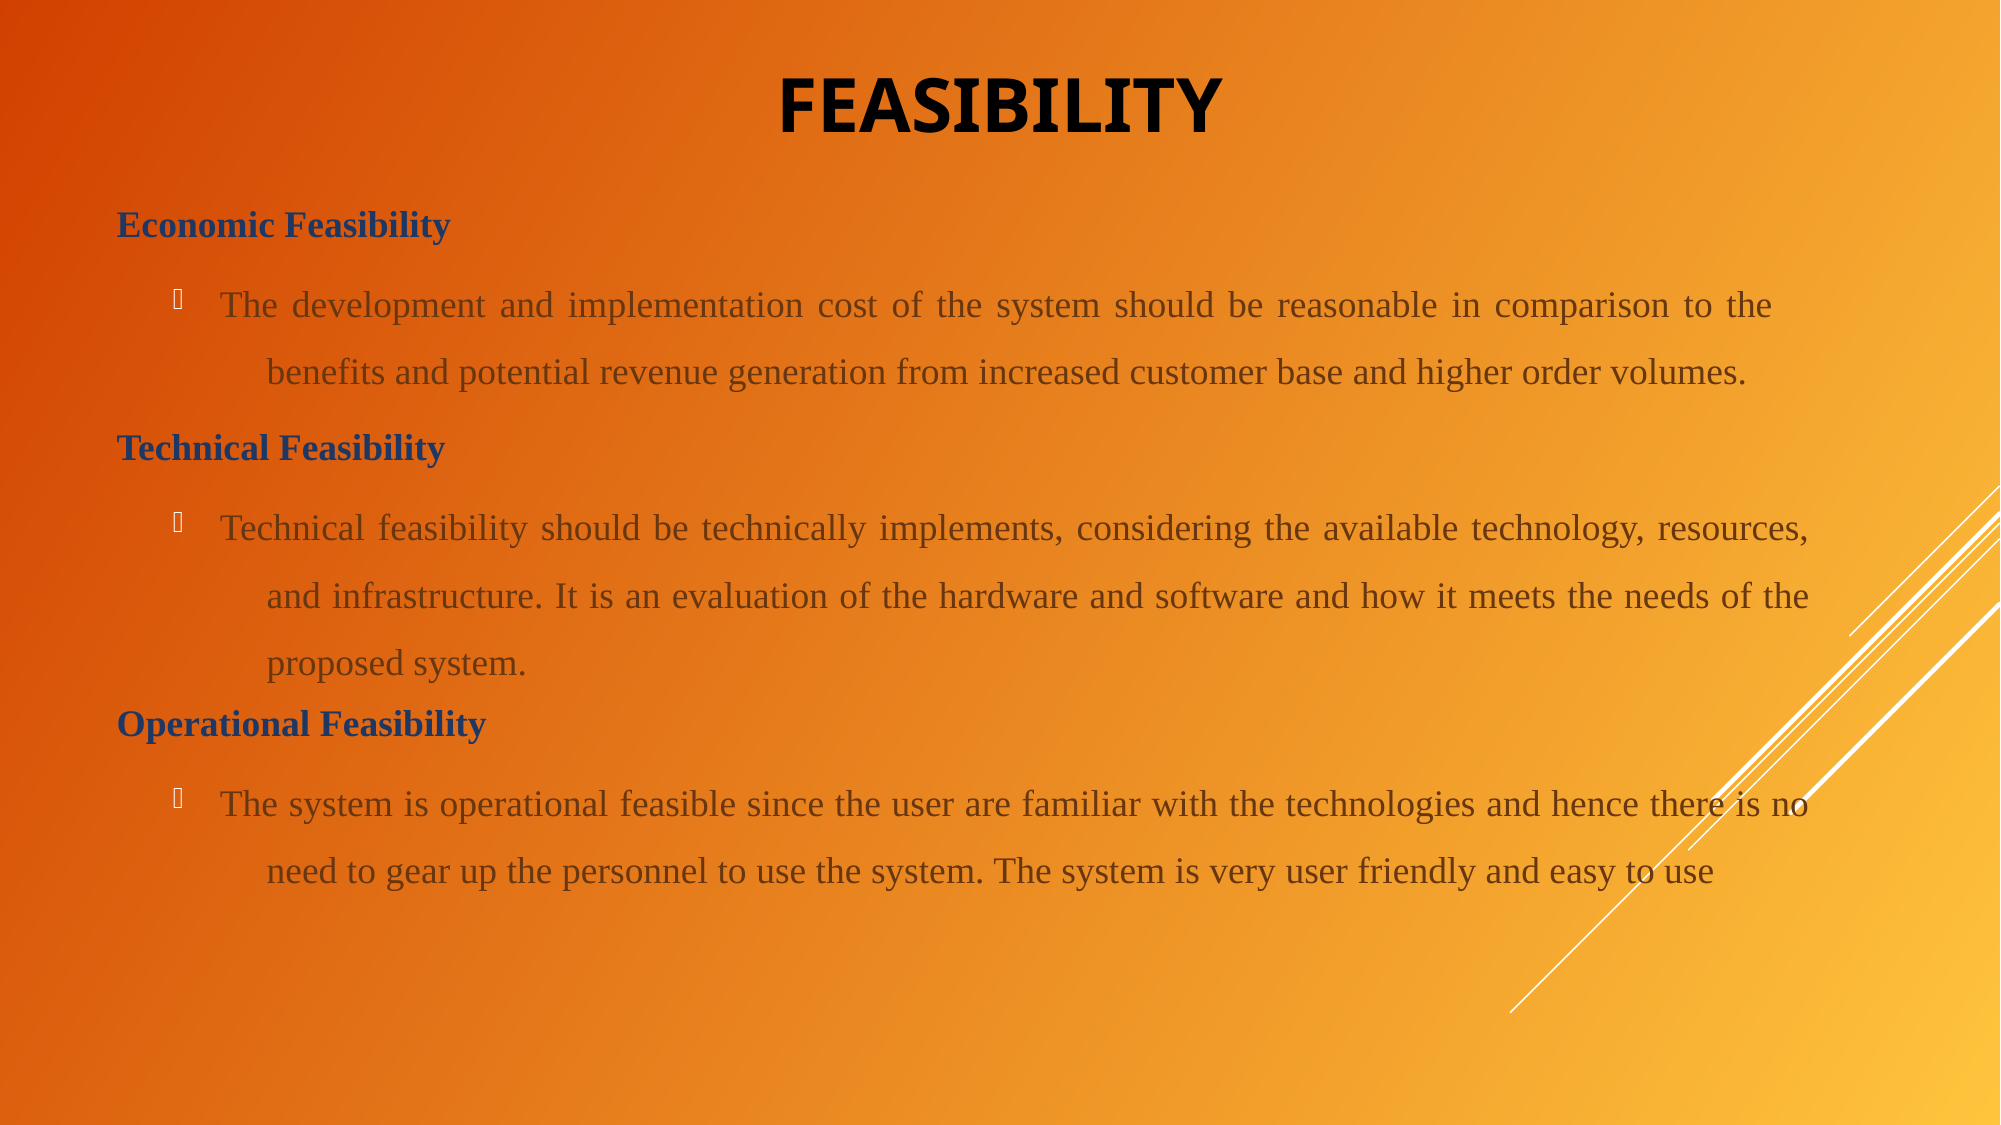

# Feasibility
Economic Feasibility
The development and implementation cost of the system should be reasonable in comparison to the benefits and potential revenue generation from increased customer base and higher order volumes.
Technical Feasibility
Technical feasibility should be technically implements, considering the available technology, resources, and infrastructure. It is an evaluation of the hardware and software and how it meets the needs of the proposed system.
Operational Feasibility
The system is operational feasible since the user are familiar with the technologies and hence there is no need to gear up the personnel to use the system. The system is very user friendly and easy to use